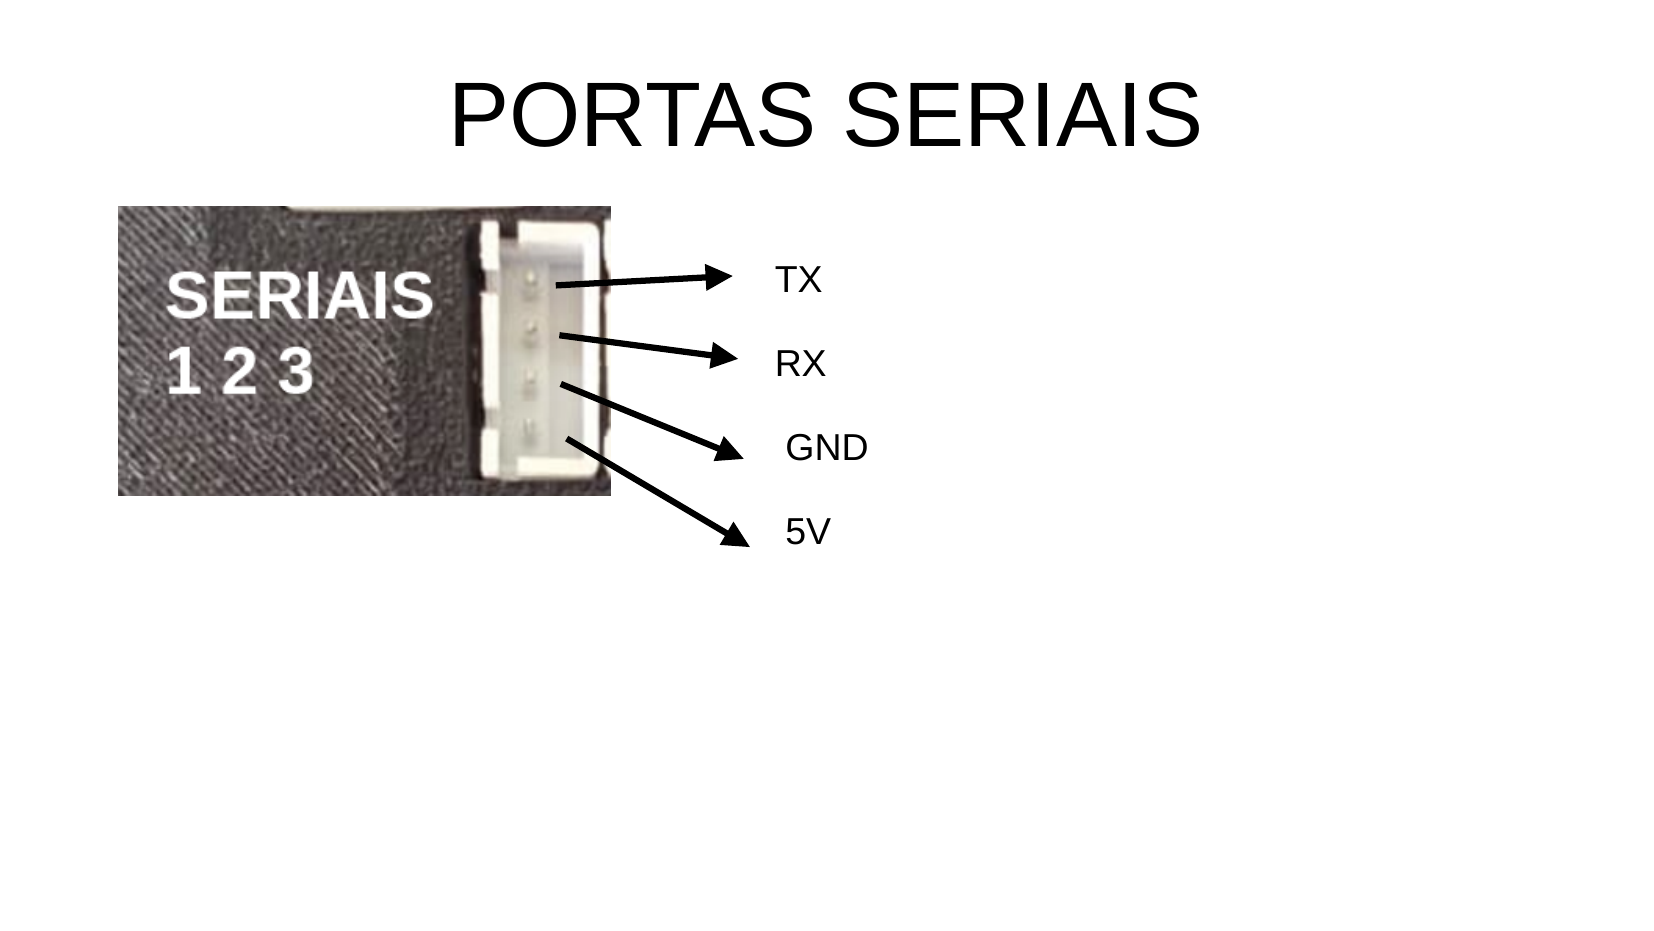

# PORTAS SERIAIS
TX
RX
 GND
 5V